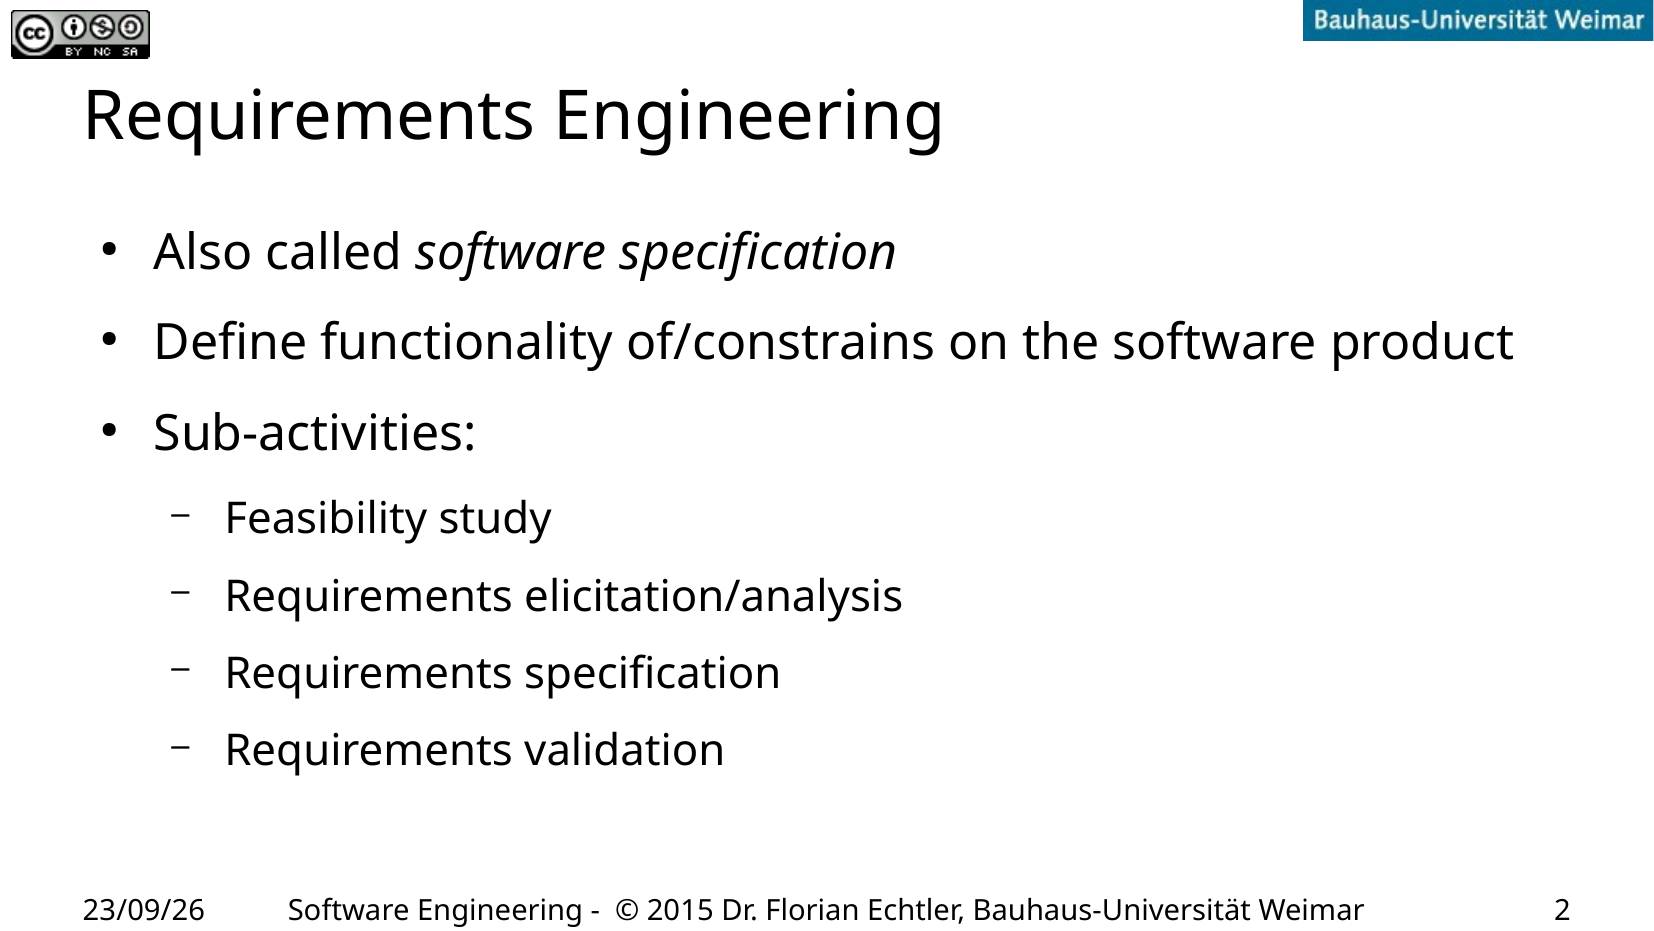

# Requirements Engineering
Also called software specification
Define functionality of/constrains on the software product
Sub-activities:
Feasibility study
Requirements elicitation/analysis
Requirements specification
Requirements validation
Software Engineering - © 2015 Dr. Florian Echtler, Bauhaus-Universität Weimar
2